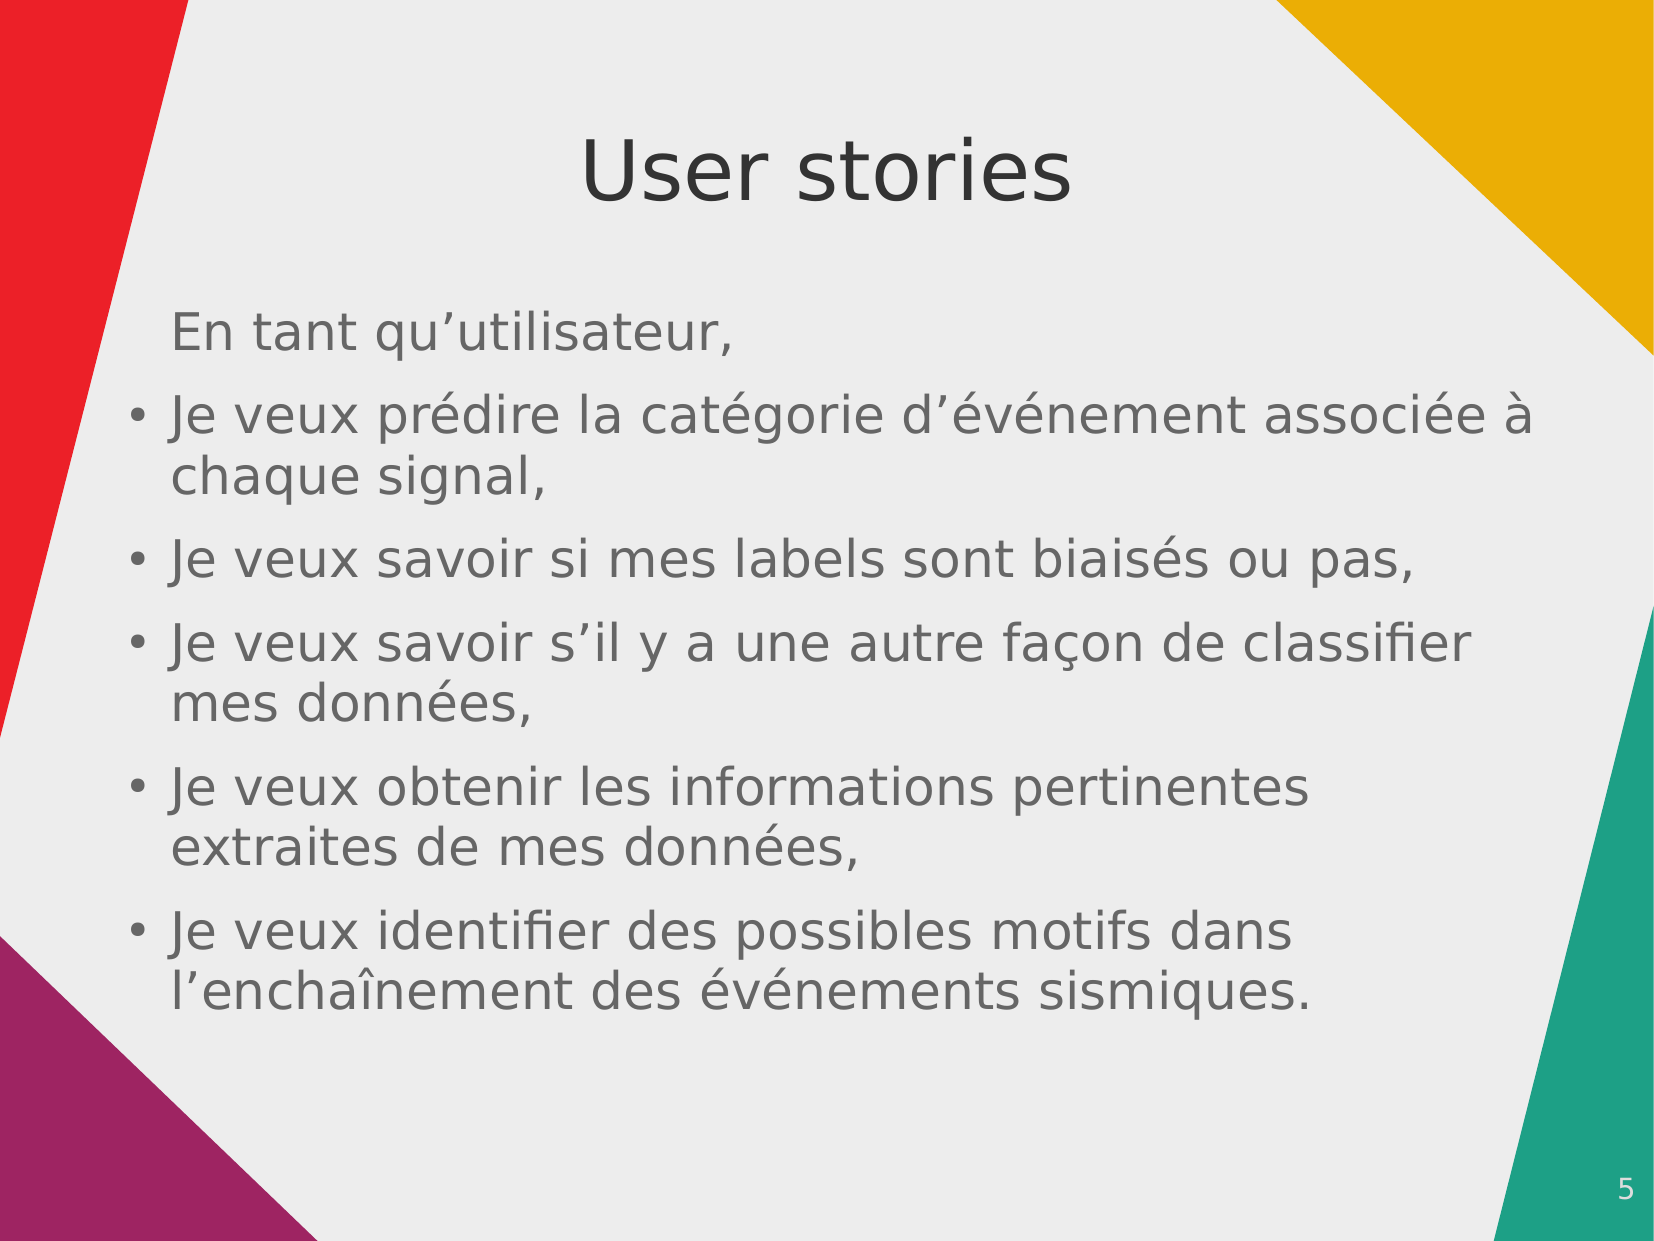

# User stories
En tant qu’utilisateur,
Je veux prédire la catégorie d’événement associée à chaque signal,
Je veux savoir si mes labels sont biaisés ou pas,
Je veux savoir s’il y a une autre façon de classifier mes données,
Je veux obtenir les informations pertinentes extraites de mes données,
Je veux identifier des possibles motifs dans l’enchaînement des événements sismiques.
5